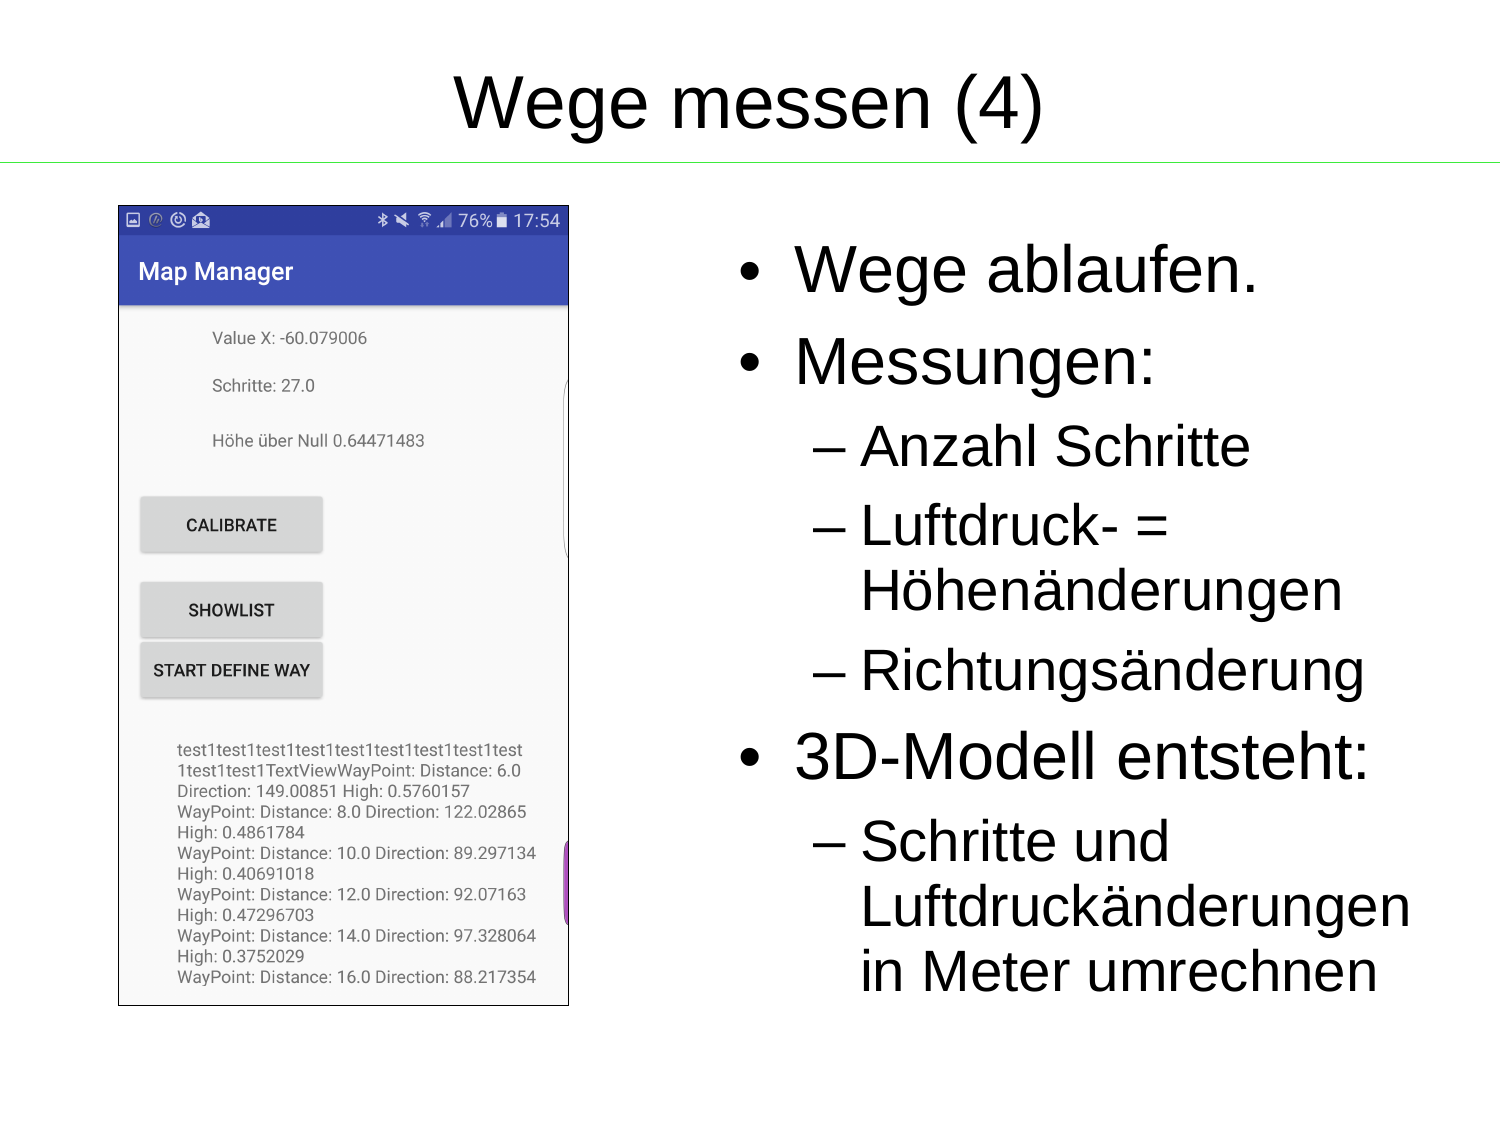

# Wege messen (4)
Wege ablaufen.
Messungen:
Anzahl Schritte
Luftdruck- = Höhenänderungen
Richtungsänderung
3D-Modell entsteht:
Schritte und Luftdruckänderungen in Meter umrechnen